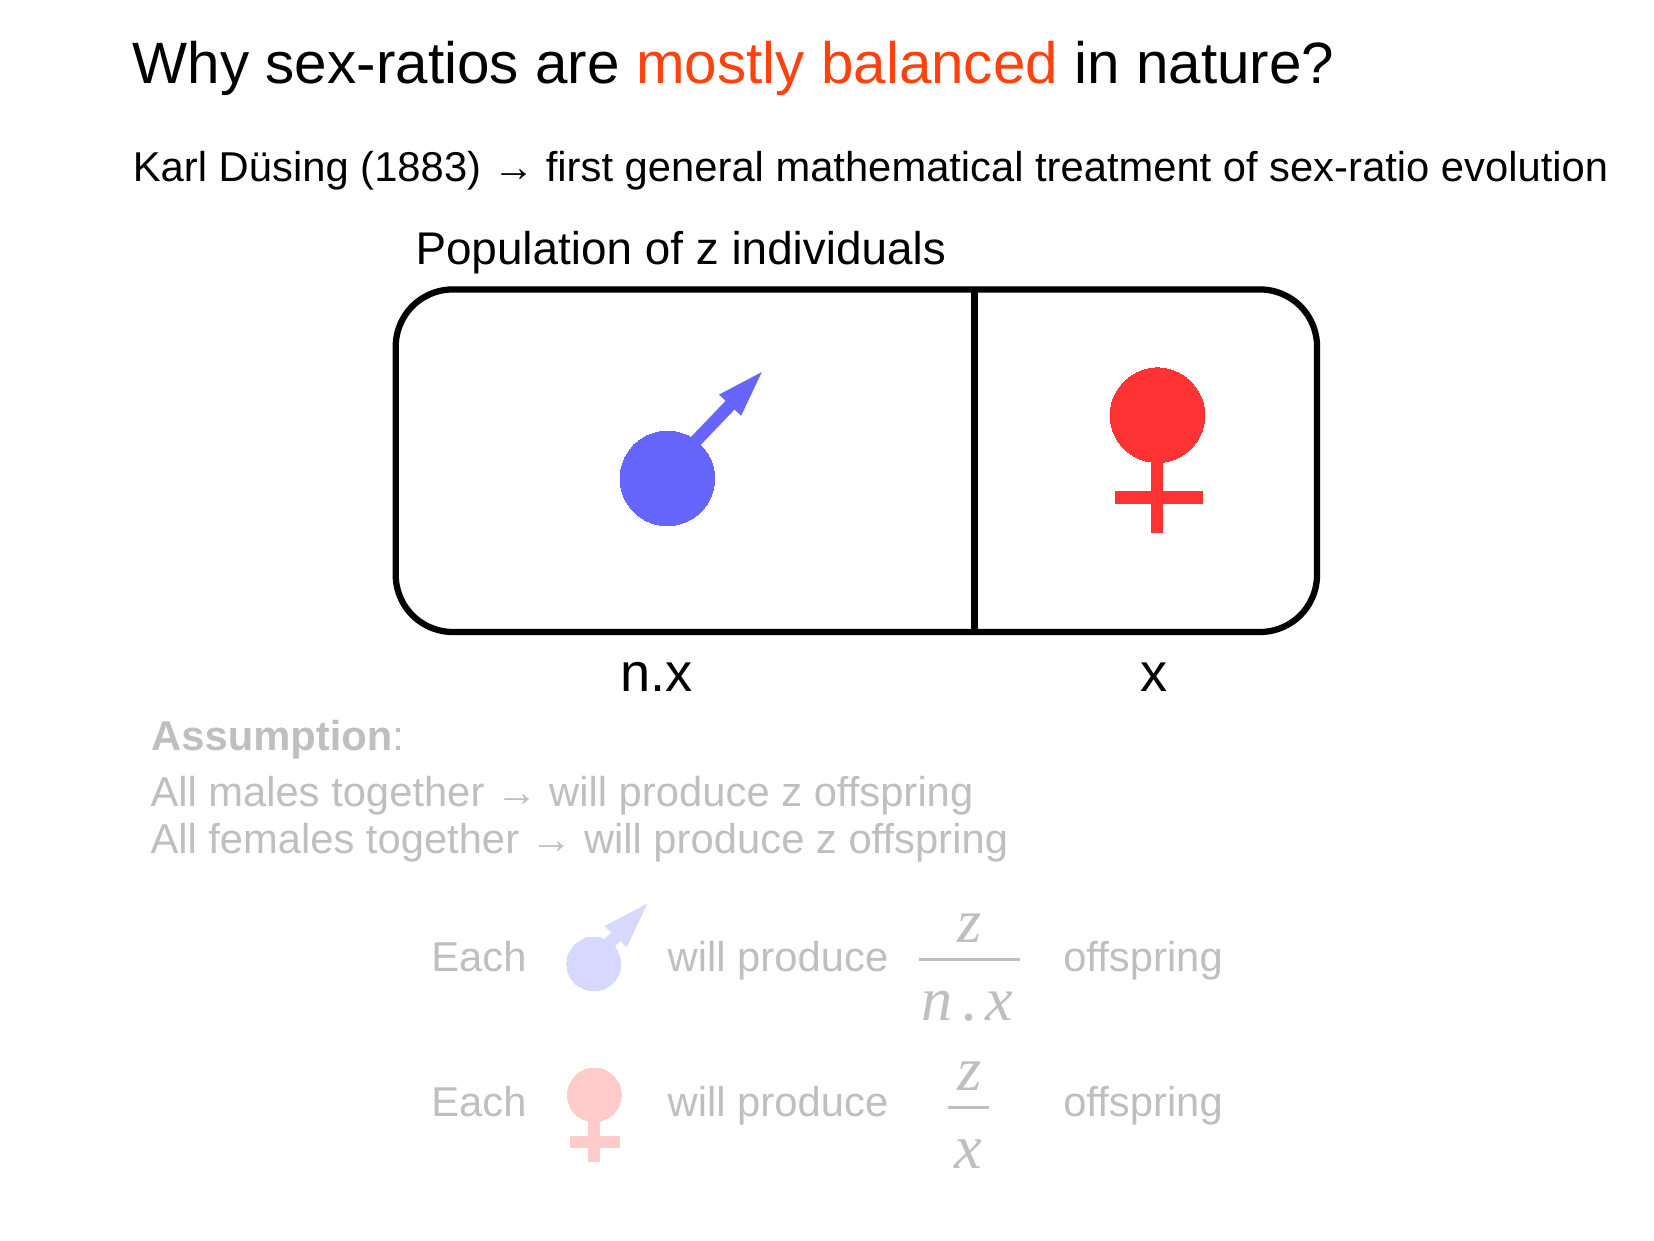

Why sex-ratios are mostly balanced in nature?
Karl Düsing (1883) → first general mathematical treatment of sex-ratio evolution
Population of z individuals
n.x
x
Assumption:
All males together → will produce z offspring
All females together → will produce z offspring
Each
will produce
offspring
Each
will produce
offspring